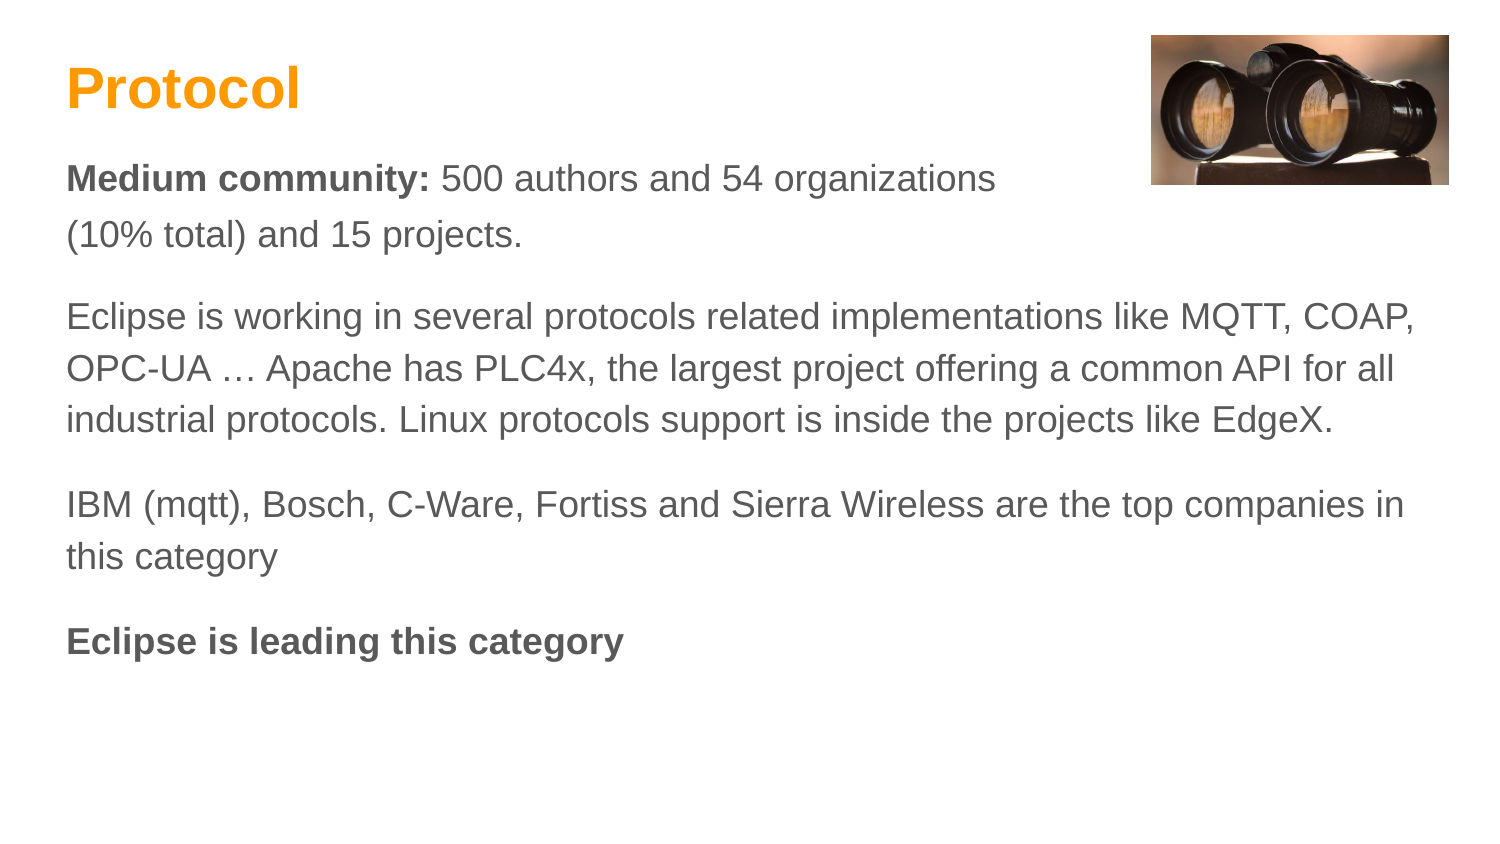

# Protocol
Medium community: 500 authors and 54 organizations
(10% total) and 15 projects.
Eclipse is working in several protocols related implementations like MQTT, COAP, OPC-UA … Apache has PLC4x, the largest project offering a common API for all industrial protocols. Linux protocols support is inside the projects like EdgeX.
IBM (mqtt), Bosch, C-Ware, Fortiss and Sierra Wireless are the top companies in this category
Eclipse is leading this category